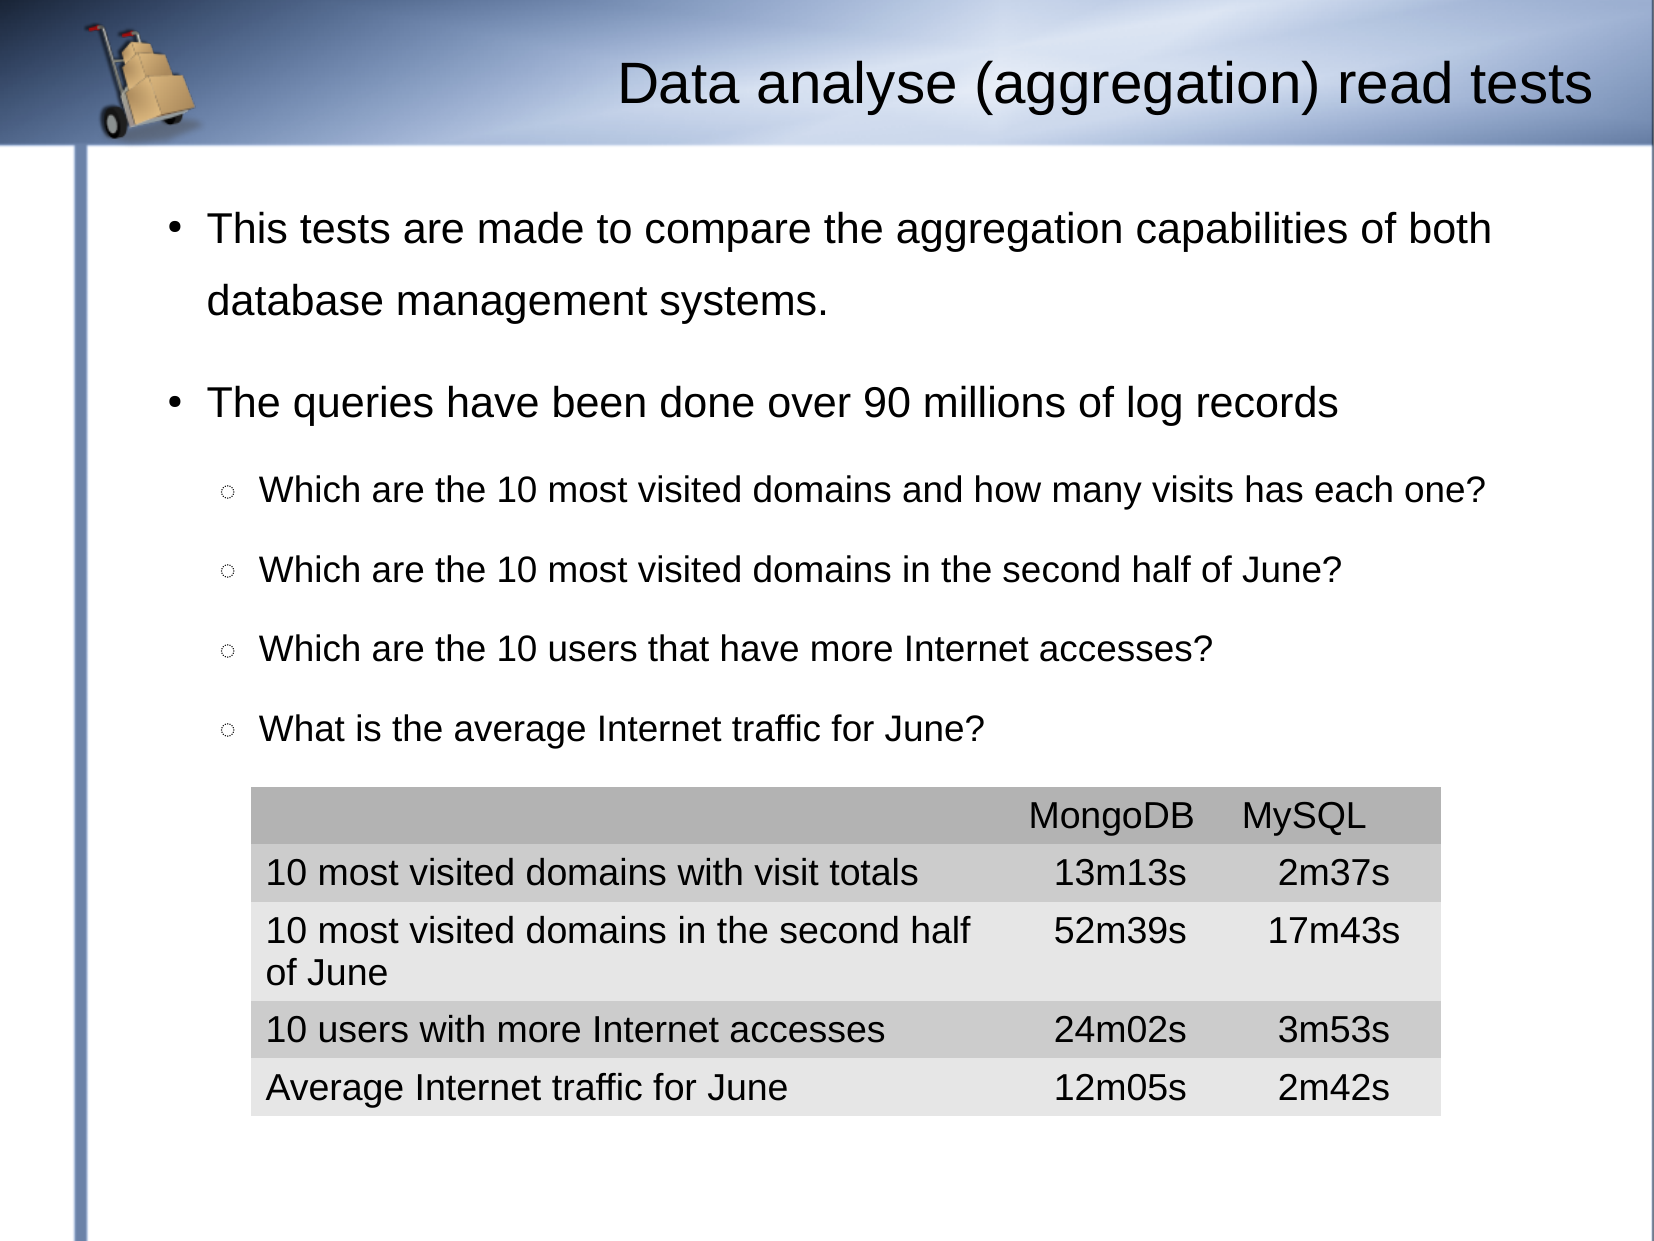

# Data analyse (aggregation) read tests
This tests are made to compare the aggregation capabilities of both database management systems.
The queries have been done over 90 millions of log records
Which are the 10 most visited domains and how many visits has each one?
Which are the 10 most visited domains in the second half of June?
Which are the 10 users that have more Internet accesses?
What is the average Internet traffic for June?
| | MongoDB | MySQL |
| --- | --- | --- |
| 10 most visited domains with visit totals | 13m13s | 2m37s |
| 10 most visited domains in the second half of June | 52m39s | 17m43s |
| 10 users with more Internet accesses | 24m02s | 3m53s |
| Average Internet traffic for June | 12m05s | 2m42s |